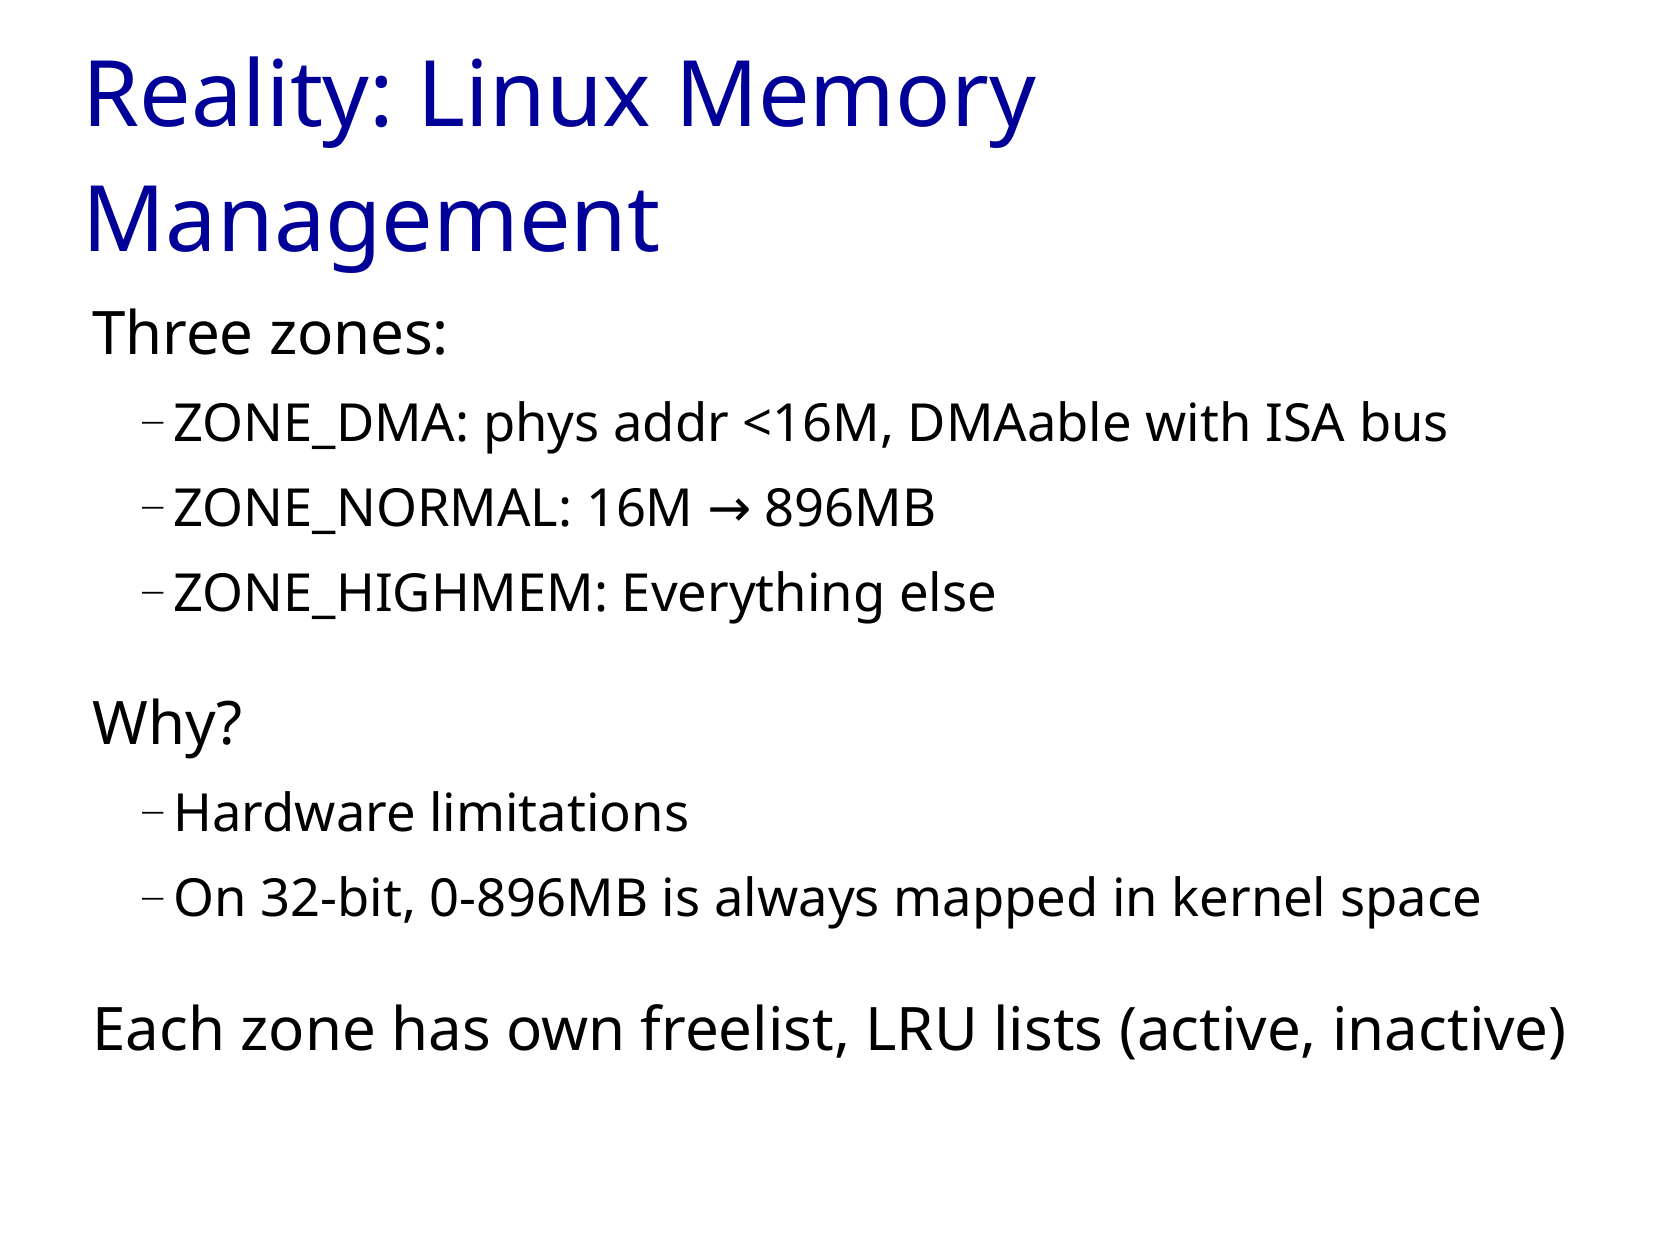

# Reality: Linux Memory Management
Three zones:
ZONE_DMA: phys addr <16M, DMAable with ISA bus
ZONE_NORMAL: 16M → 896MB
ZONE_HIGHMEM: Everything else
Why?
Hardware limitations
On 32-bit, 0-896MB is always mapped in kernel space
Each zone has own freelist, LRU lists (active, inactive)